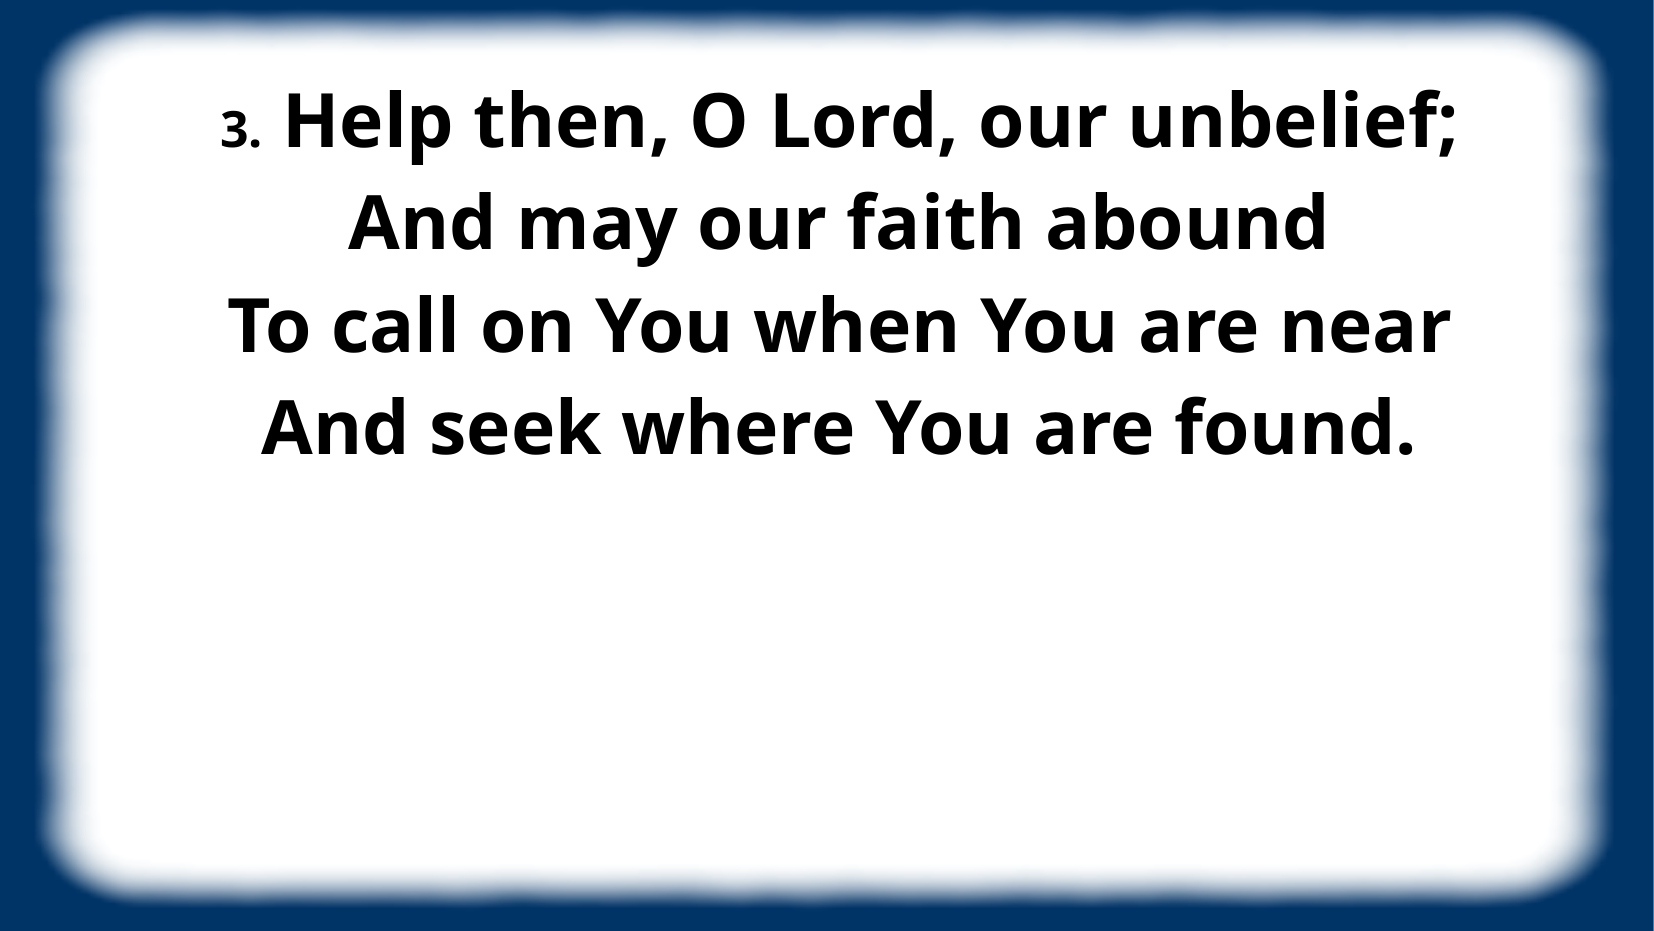

3. Help then, O Lord, our unbelief;
And may our faith abound
To call on You when You are near
And seek where You are found.